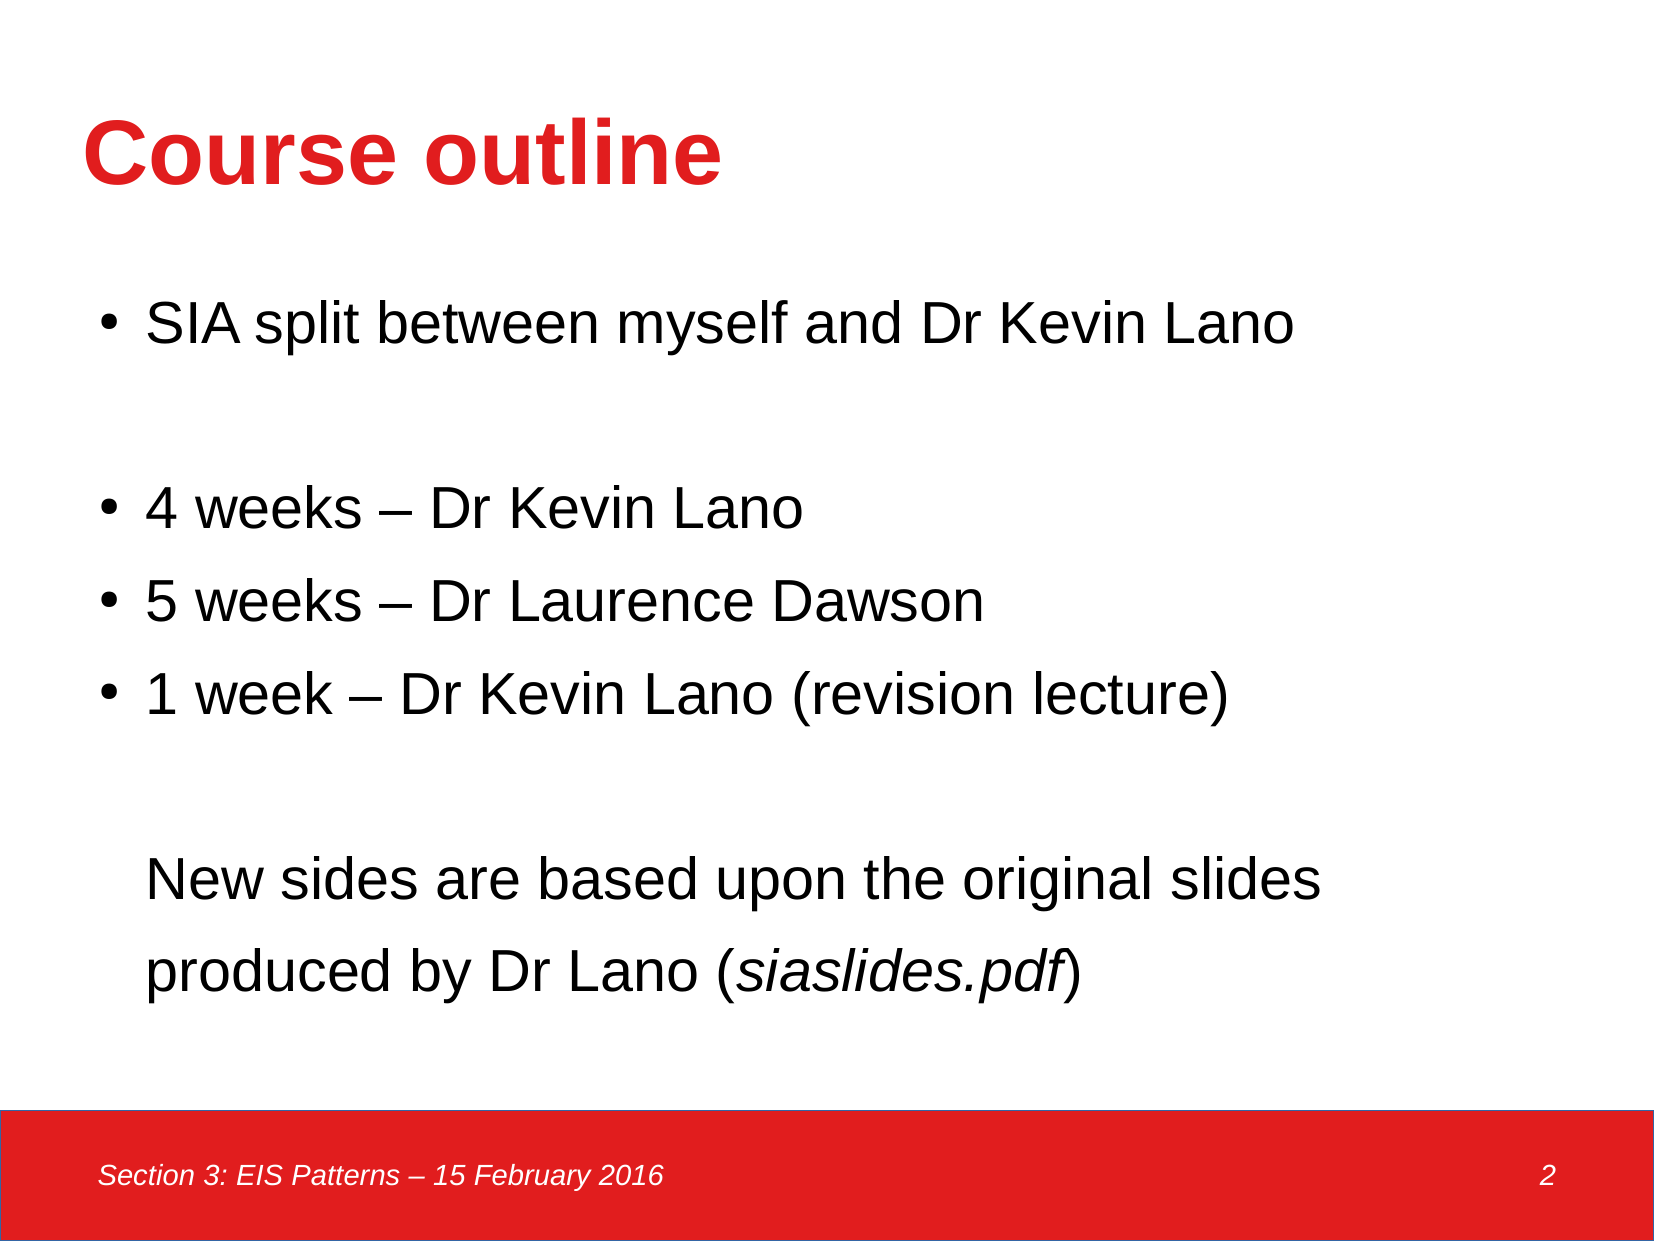

# Course outline
SIA split between myself and Dr Kevin Lano
4 weeks – Dr Kevin Lano
5 weeks – Dr Laurence Dawson
1 week – Dr Kevin Lano (revision lecture)
New sides are based upon the original slides produced by Dr Lano (siaslides.pdf)